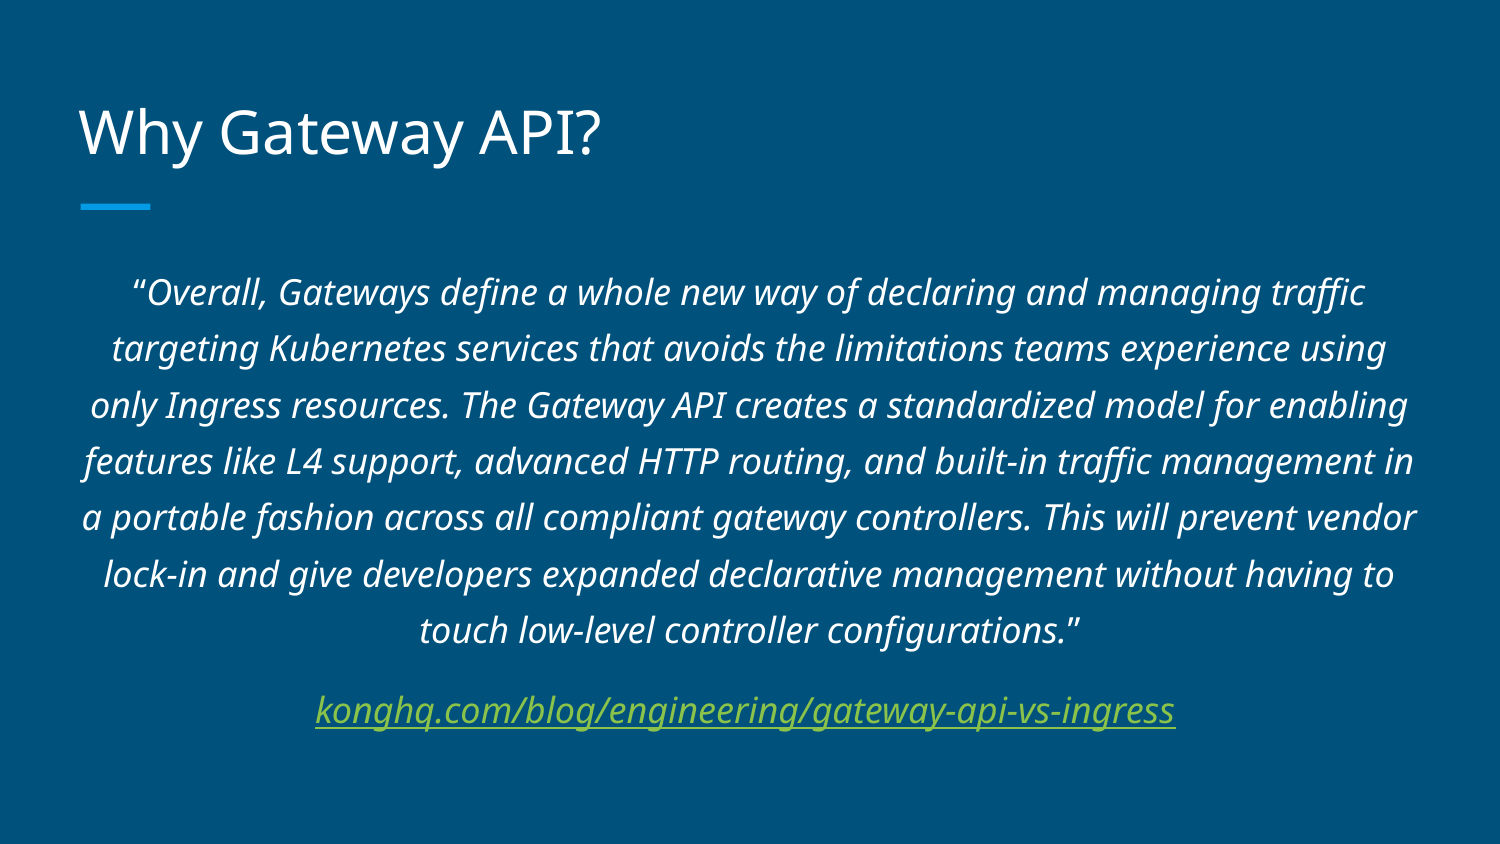

# Why Gateway API?
“Overall, Gateways define a whole new way of declaring and managing traffic targeting Kubernetes services that avoids the limitations teams experience using only Ingress resources. The Gateway API creates a standardized model for enabling features like L4 support, advanced HTTP routing, and built-in traffic management in a portable fashion across all compliant gateway controllers. This will prevent vendor lock-in and give developers expanded declarative management without having to touch low-level controller configurations.”
konghq.com/blog/engineering/gateway-api-vs-ingress